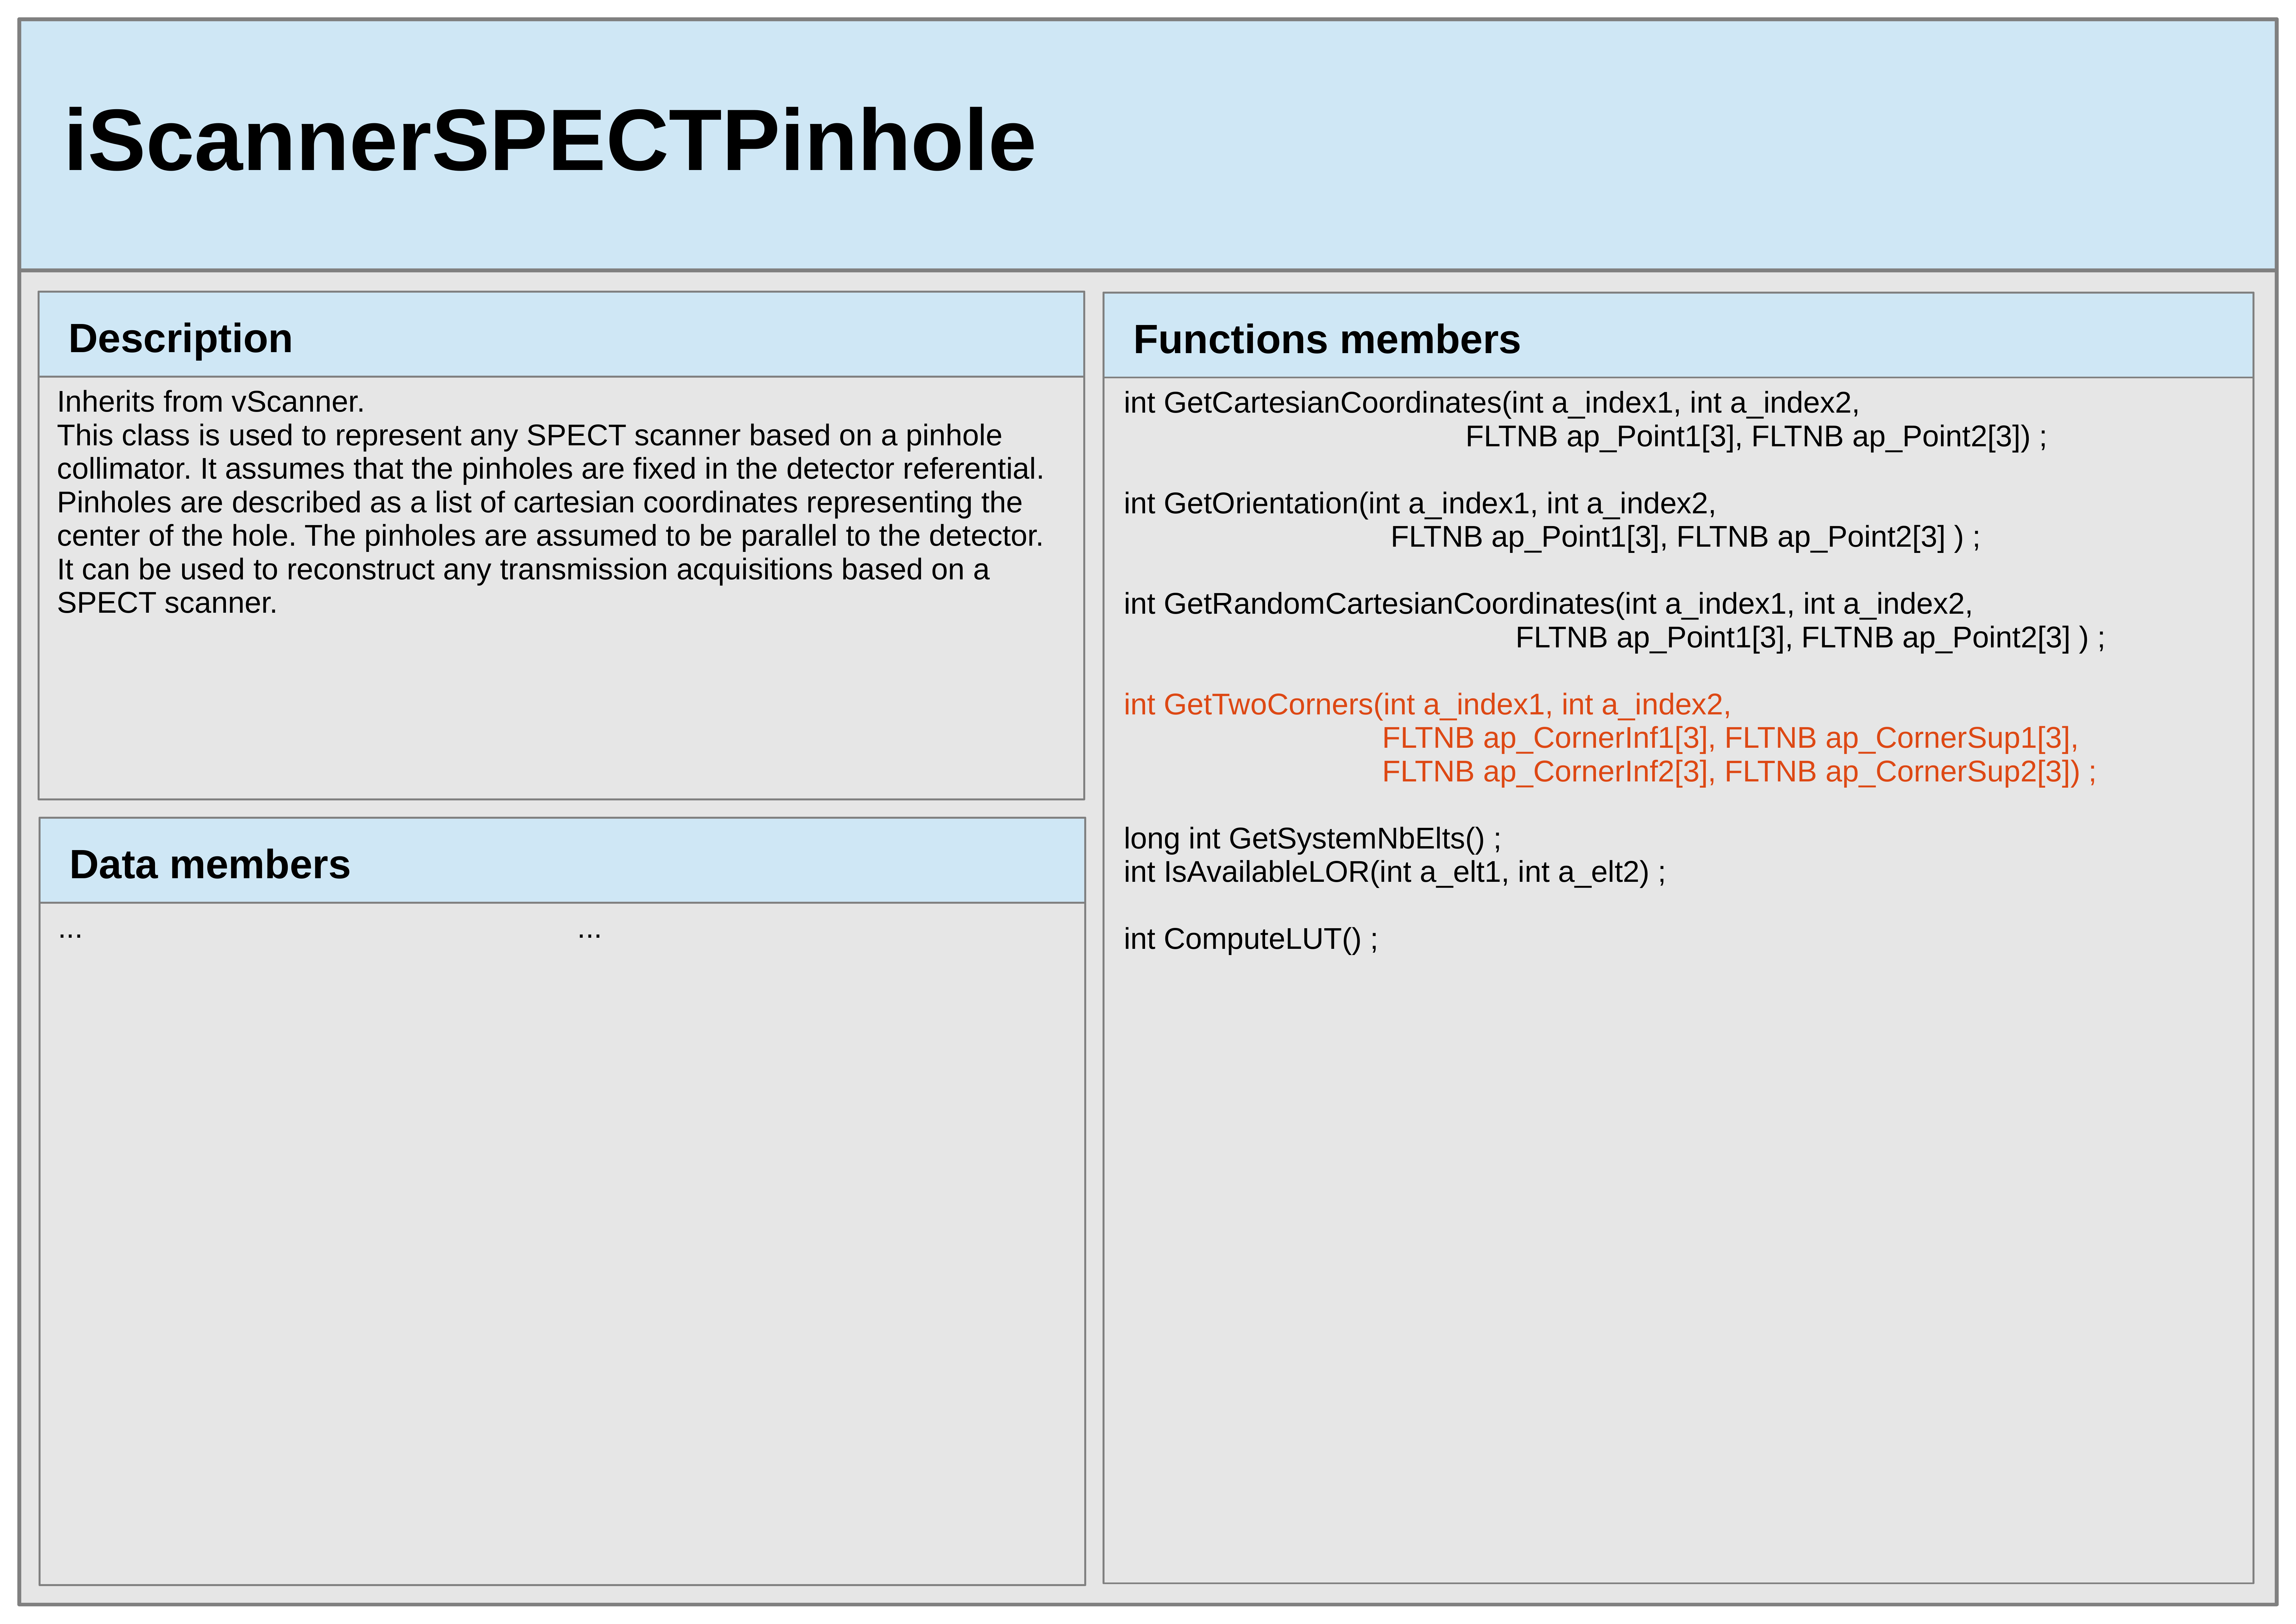

iScannerSPECTPinhole
Description
Functions members
Inherits from vScanner.
This class is used to represent any SPECT scanner based on a pinhole collimator. It assumes that the pinholes are fixed in the detector referential. Pinholes are described as a list of cartesian coordinates representing the center of the hole. The pinholes are assumed to be parallel to the detector.
It can be used to reconstruct any transmission acquisitions based on a SPECT scanner.
int GetCartesianCoordinates(int a_index1, int a_index2,
 FLTNB ap_Point1[3], FLTNB ap_Point2[3]) ;
int GetOrientation(int a_index1, int a_index2,
 FLTNB ap_Point1[3], FLTNB ap_Point2[3] ) ;
int GetRandomCartesianCoordinates(int a_index1, int a_index2,
 FLTNB ap_Point1[3], FLTNB ap_Point2[3] ) ;
int GetTwoCorners(int a_index1, int a_index2,
 FLTNB ap_CornerInf1[3], FLTNB ap_CornerSup1[3],
 FLTNB ap_CornerInf2[3], FLTNB ap_CornerSup2[3]) ;
long int GetSystemNbElts() ;
int IsAvailableLOR(int a_elt1, int a_elt2) ;
int ComputeLUT() ;
Data members
...
...